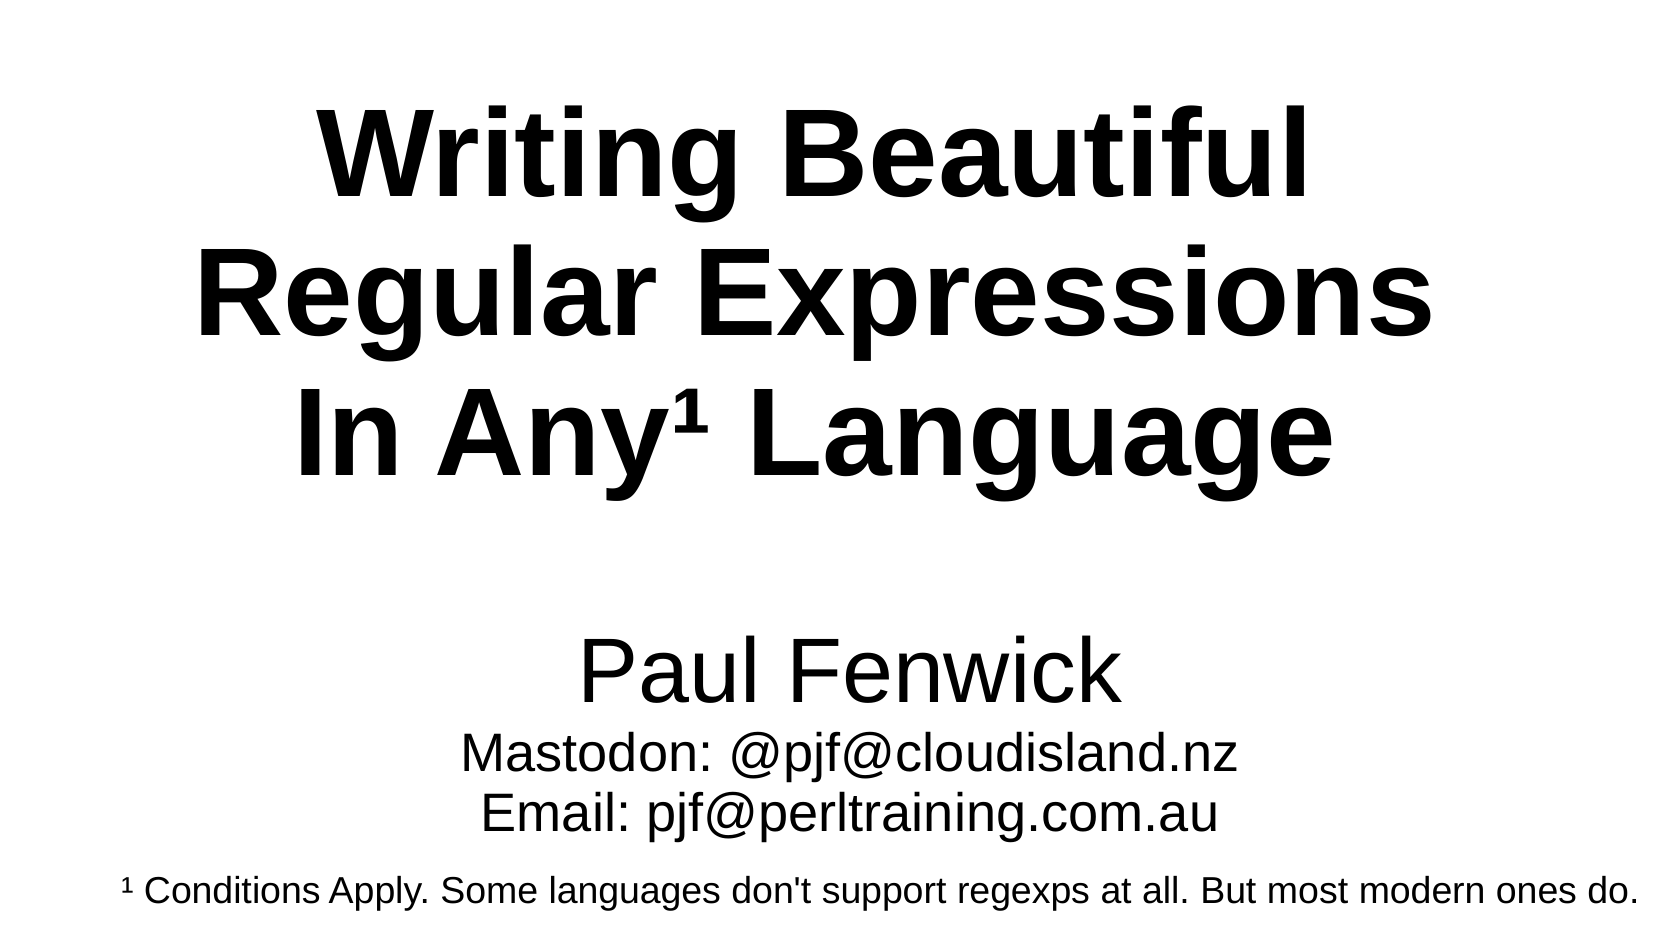

# Writing Beautiful Regular Expressions In Any¹ Language
Paul Fenwick
Mastodon: @pjf@cloudisland.nz
Email: pjf@perltraining.com.au
¹ Conditions Apply. Some languages don't support regexps at all. But most modern ones do.